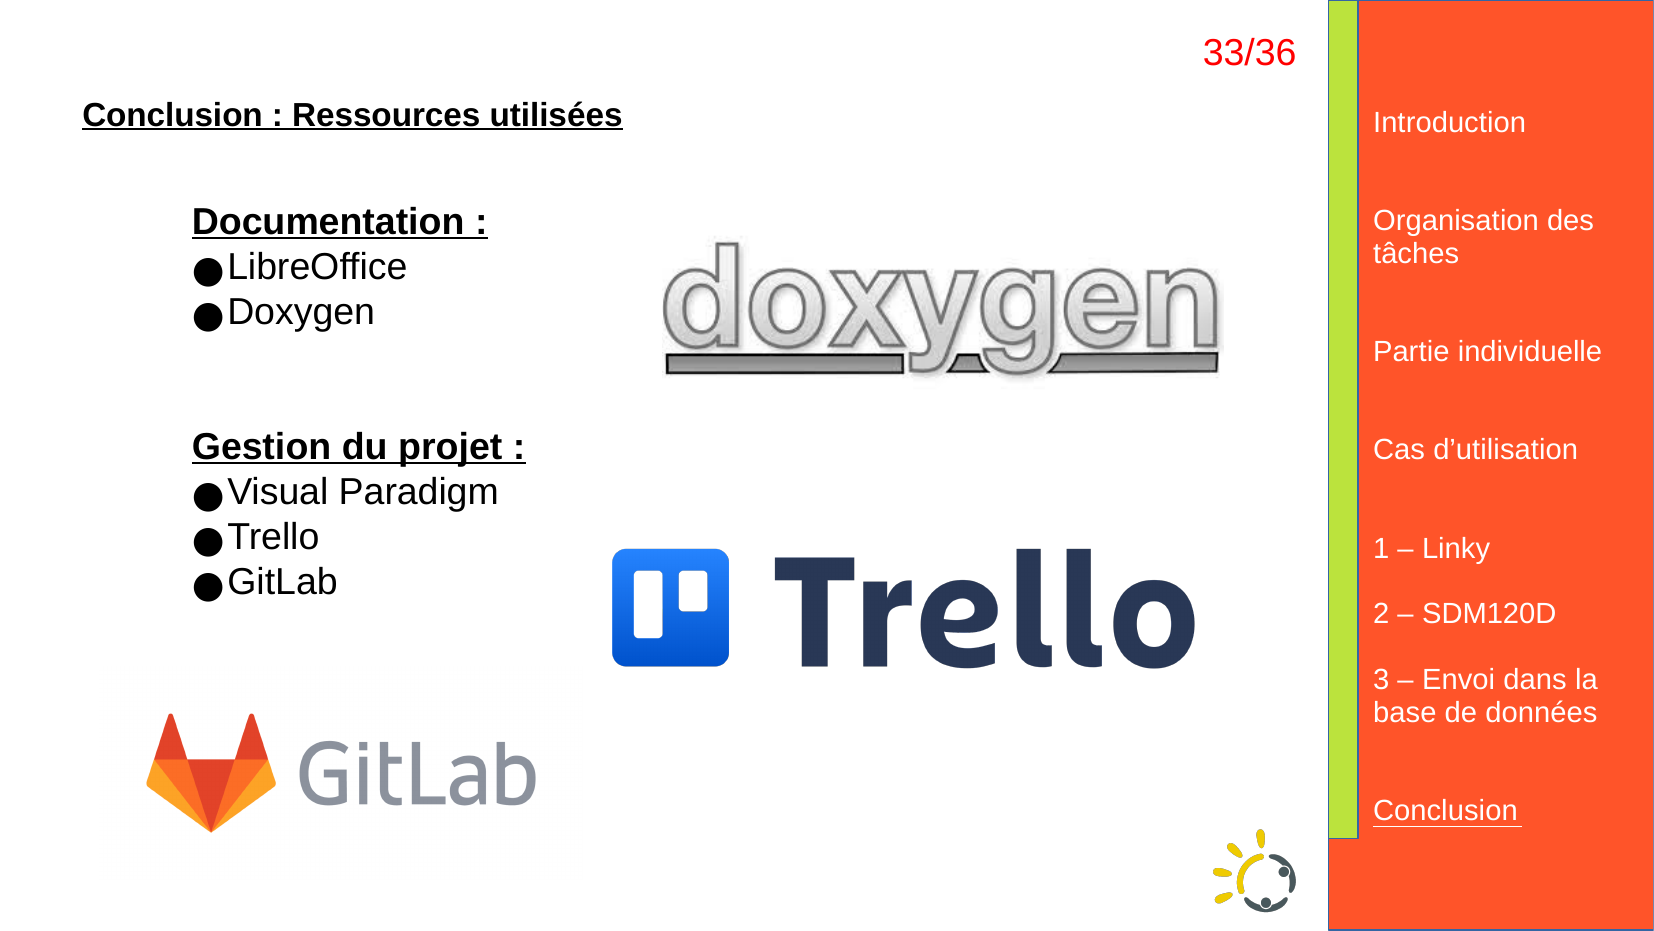

# Conclusion : Ressources utilisées
Documentation :
LibreOffice
Doxygen
Gestion du projet :
Visual Paradigm
Trello
GitLab